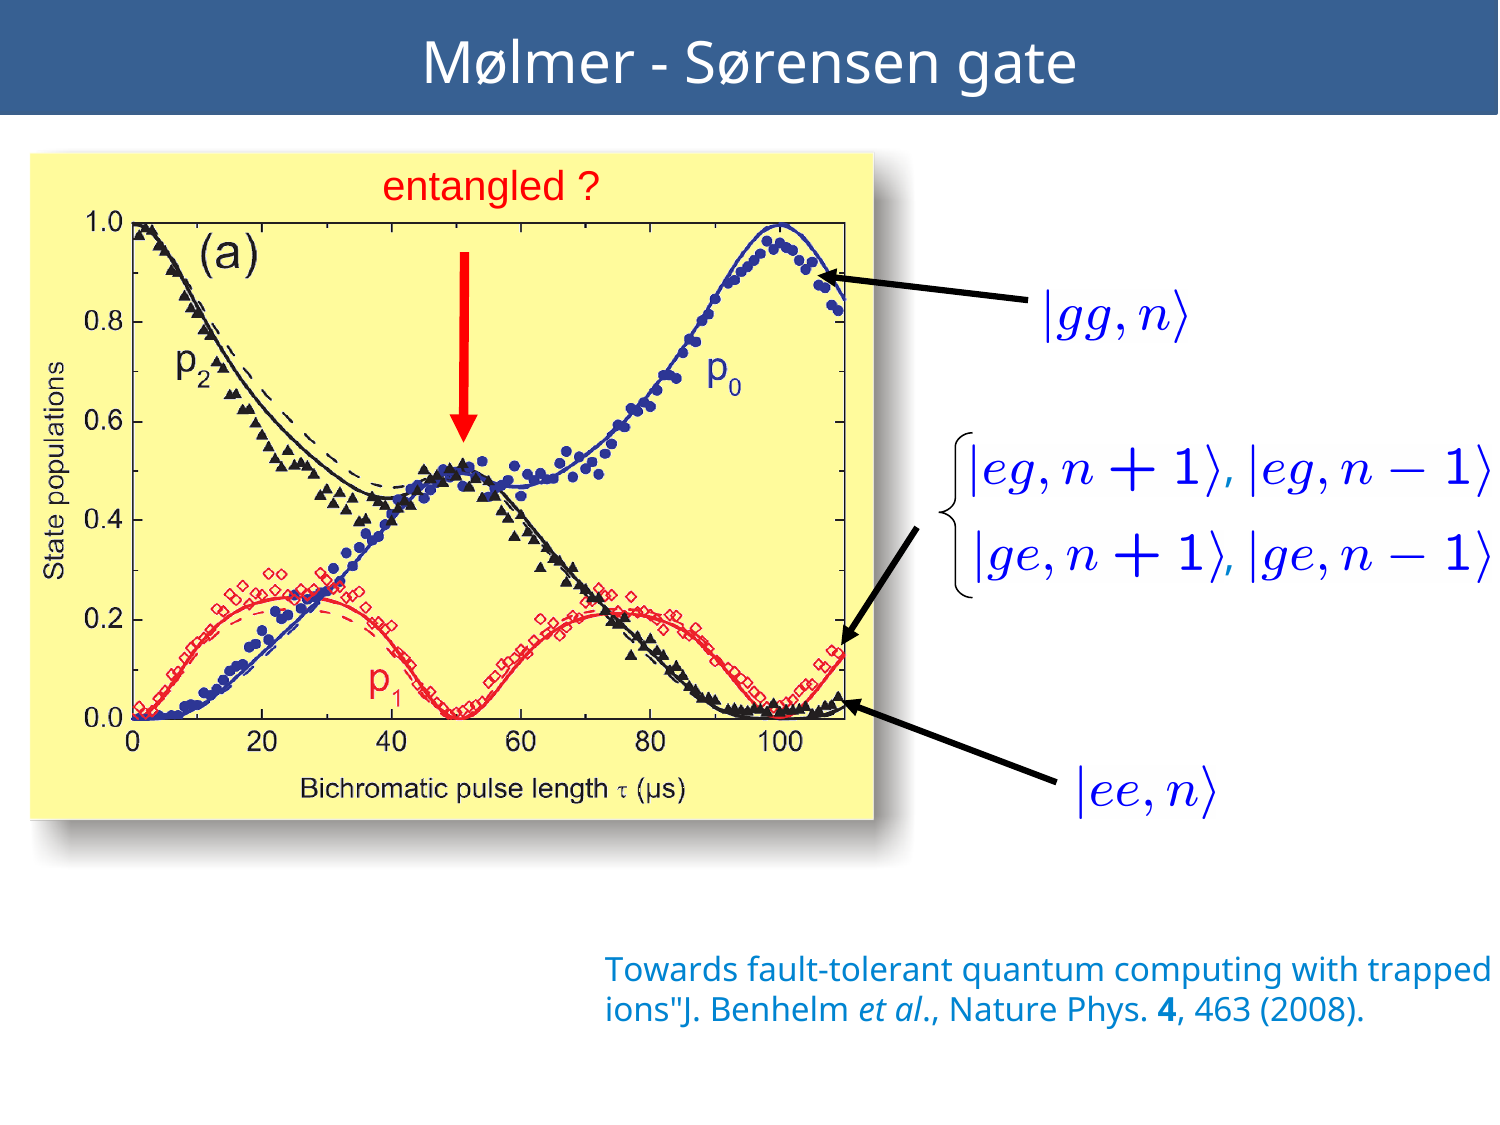

Mølmer - Sørensen gate
entangled ?
,
,
Towards fault-tolerant quantum computing with trapped ions"J. Benhelm et al., Nature Phys. 4, 463 (2008).